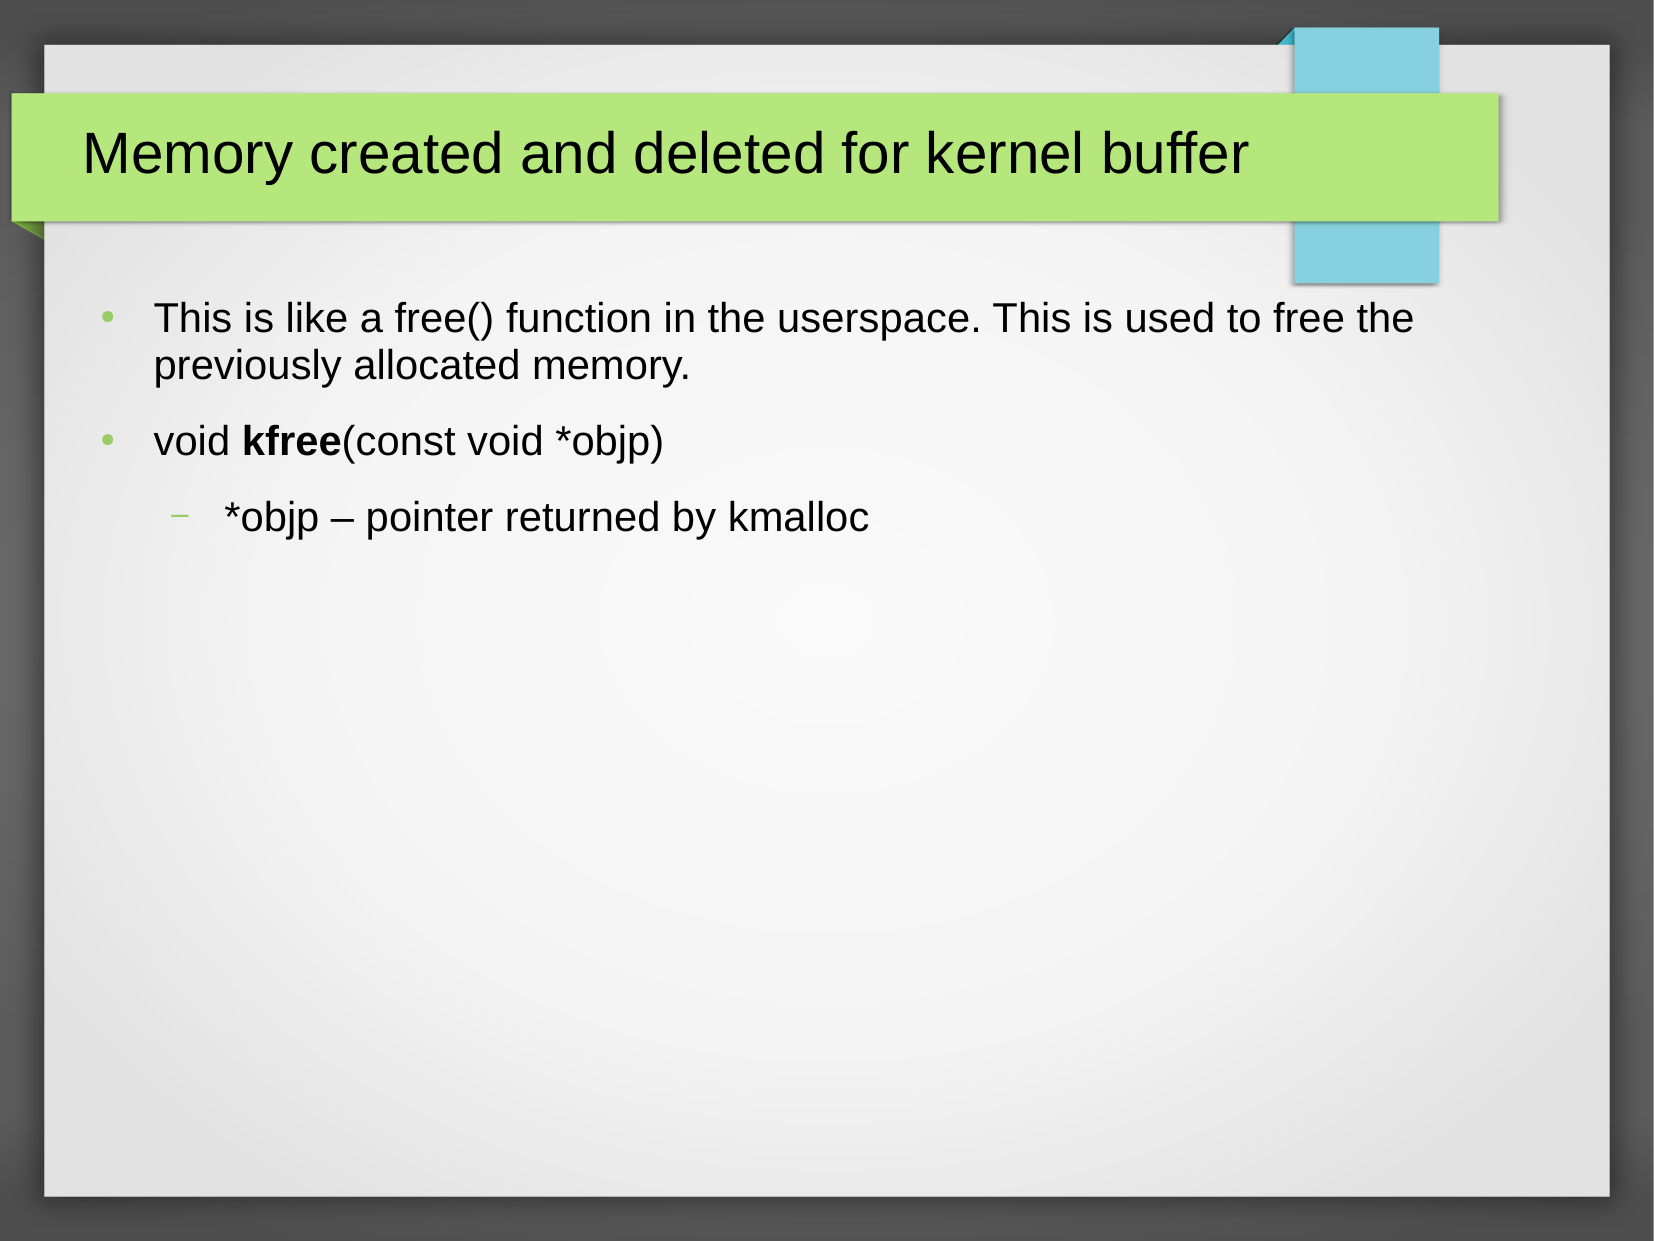

# Memory created and deleted for kernel buffer
This is like a free() function in the userspace. This is used to free the previously allocated memory.
void kfree(const void *objp)
*objp – pointer returned by kmalloc